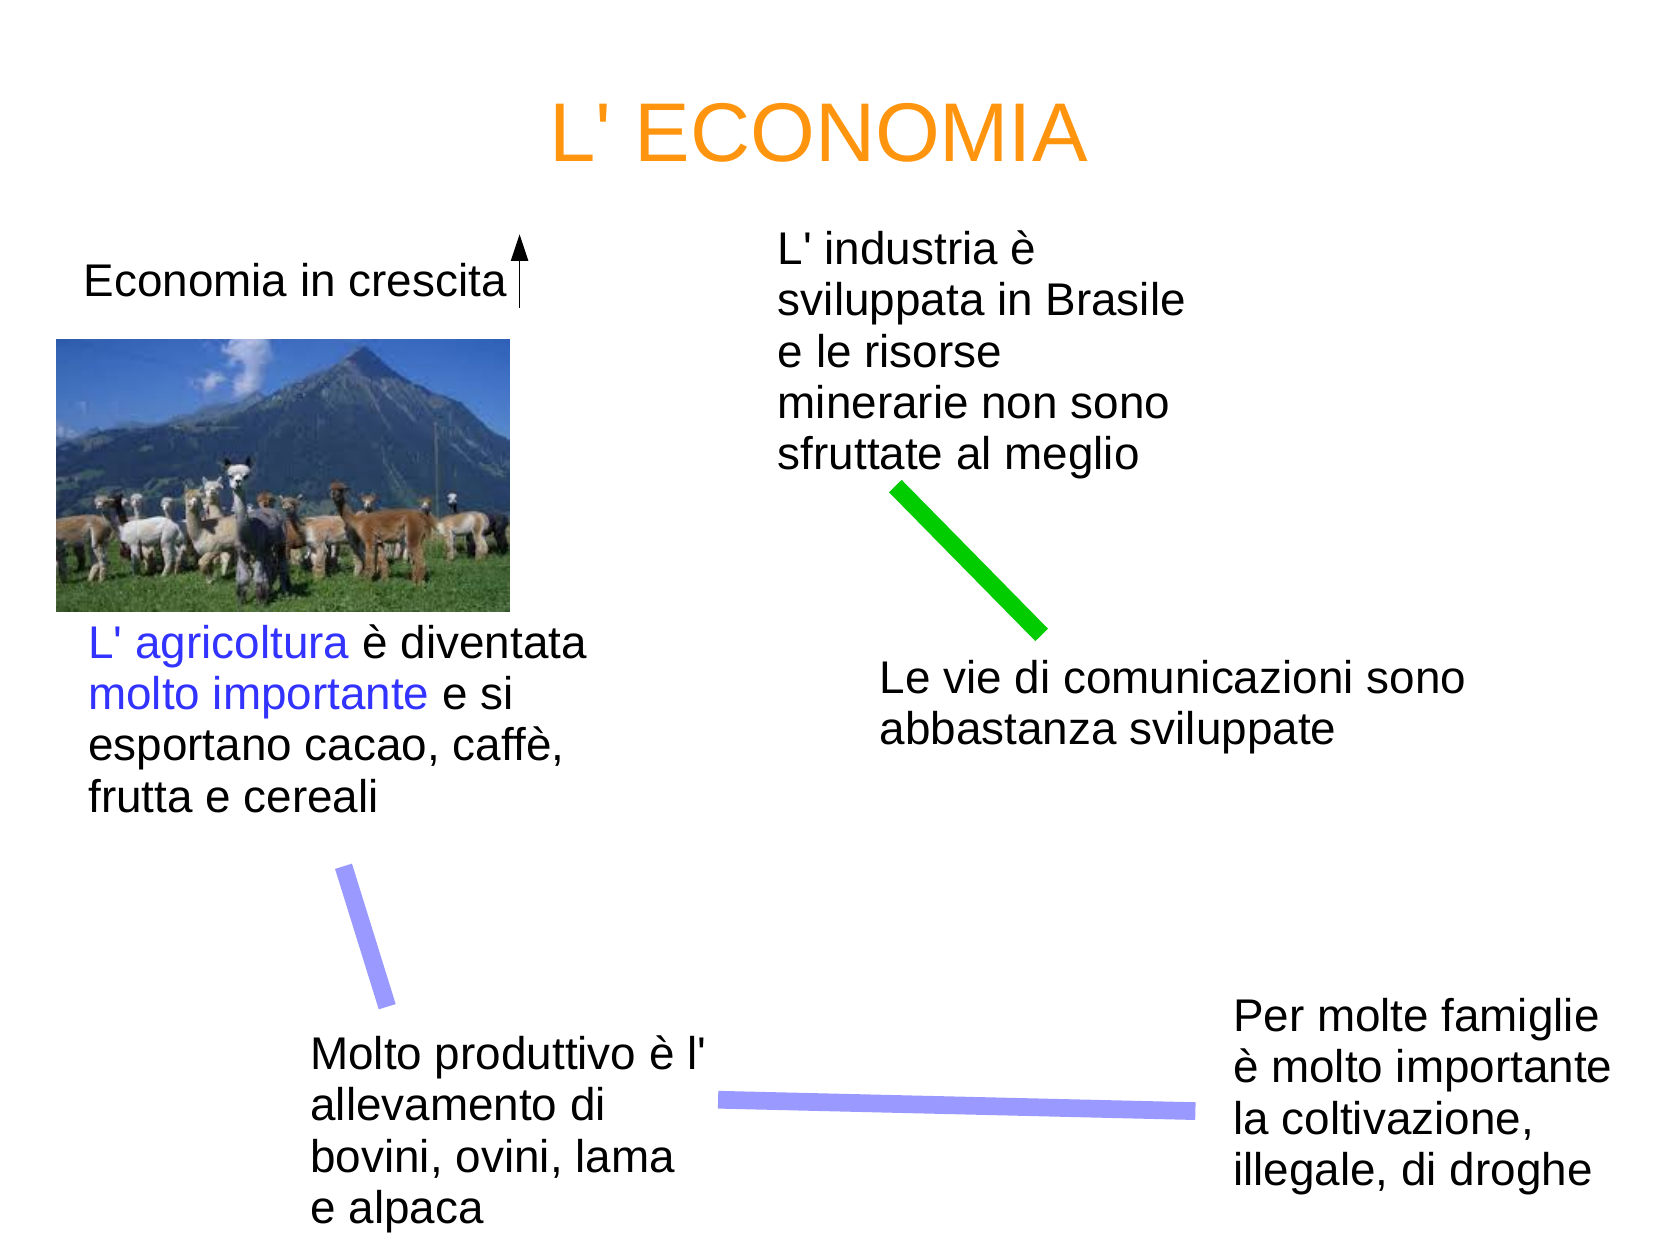

# L' ECONOMIA
L' industria è sviluppata in Brasile e le risorse minerarie non sono sfruttate al meglio
Economia in crescita
L' agricoltura è diventata molto importante e si esportano cacao, caffè, frutta e cereali
Le vie di comunicazioni sono abbastanza sviluppate
Per molte famiglie è molto importante la coltivazione, illegale, di droghe
Molto produttivo è l' allevamento di bovini, ovini, lama e alpaca